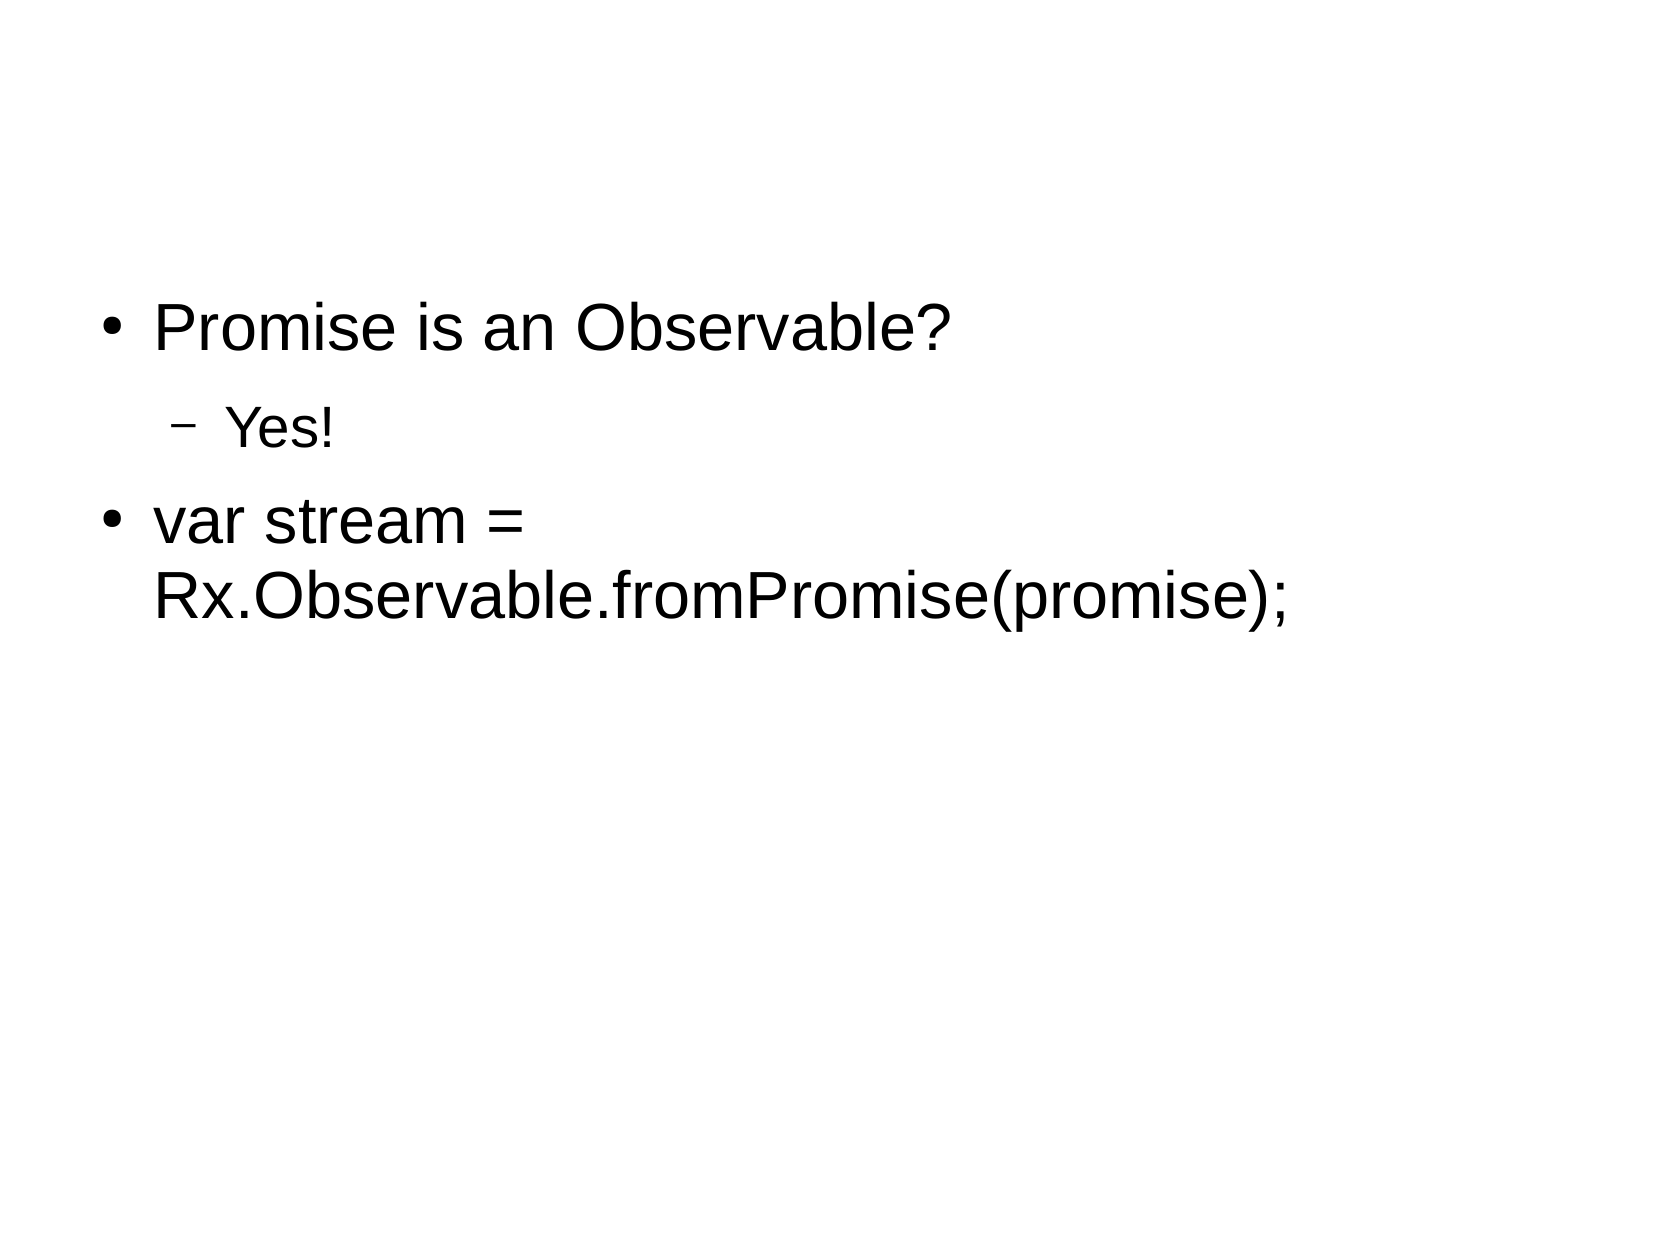

#
Promise is an Observable?
Yes!
var stream = Rx.Observable.fromPromise(promise);